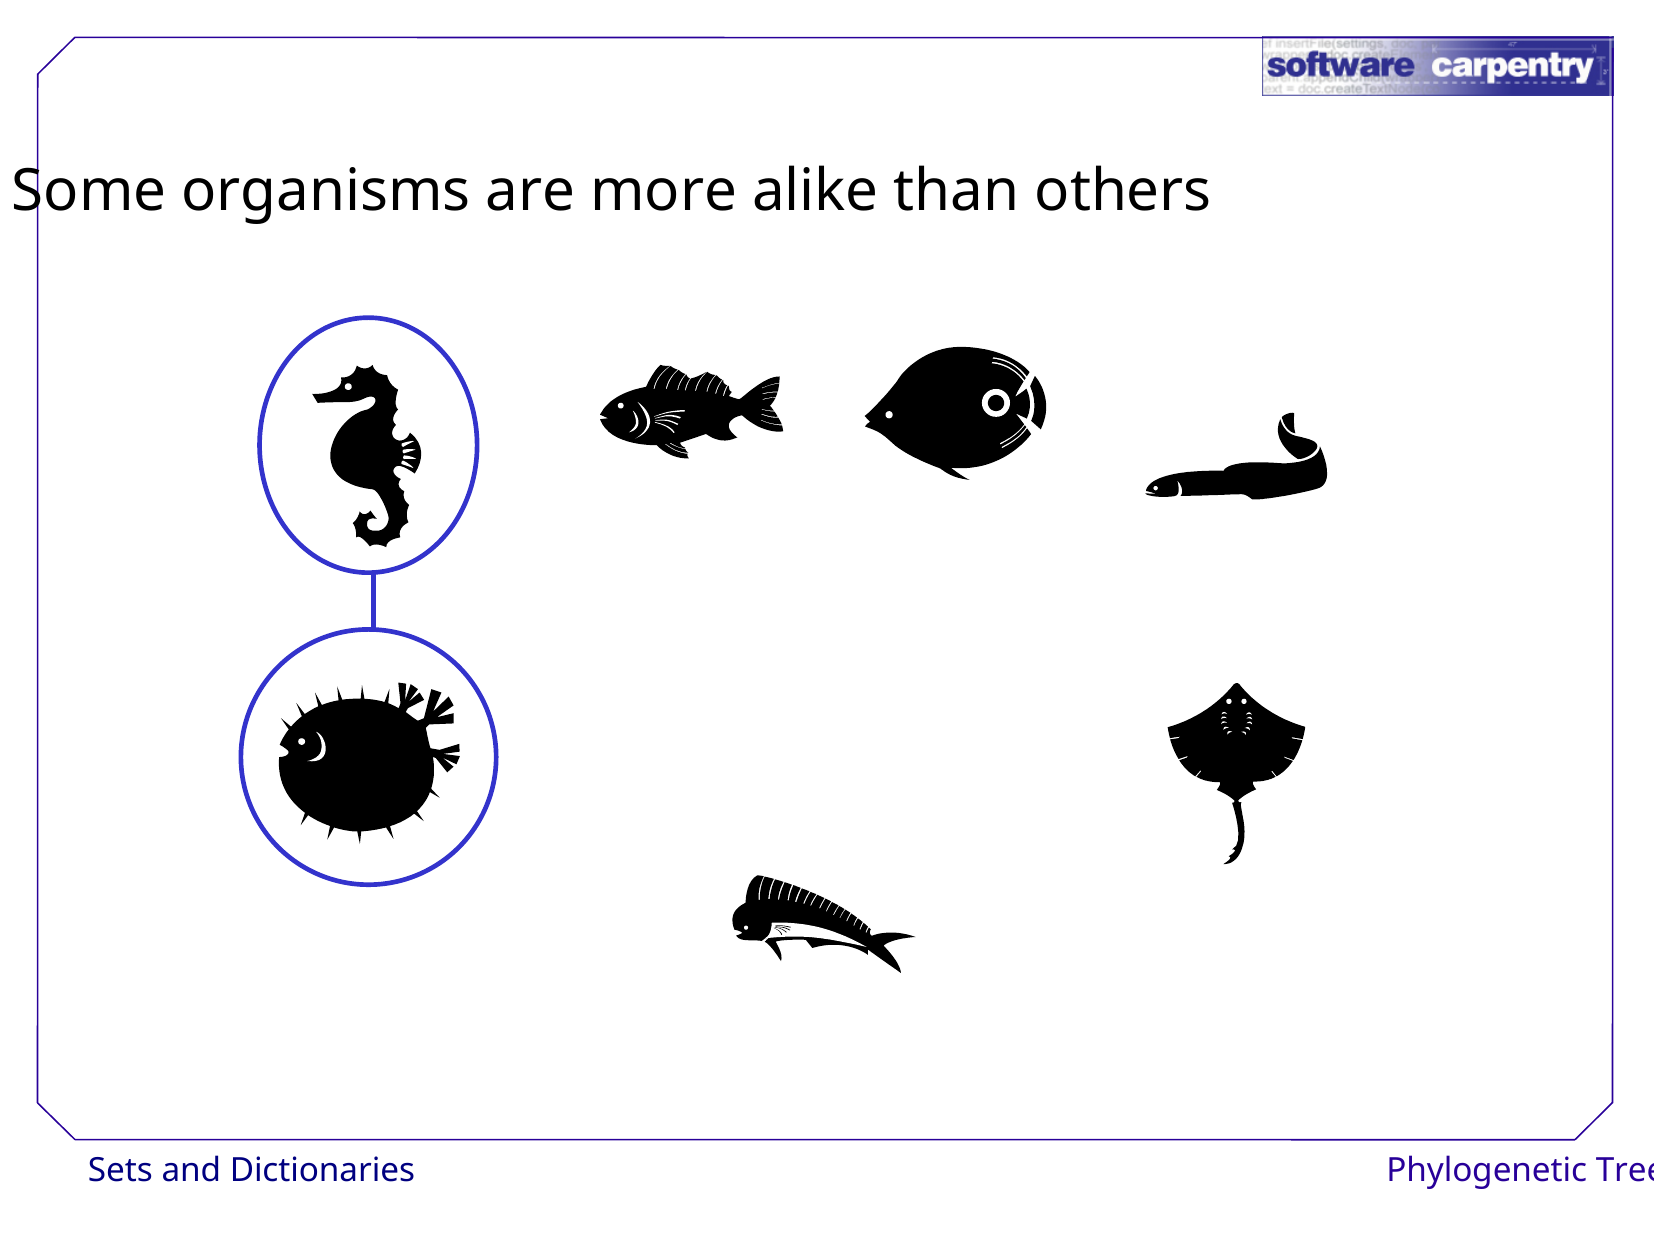

Some organisms are more alike than others